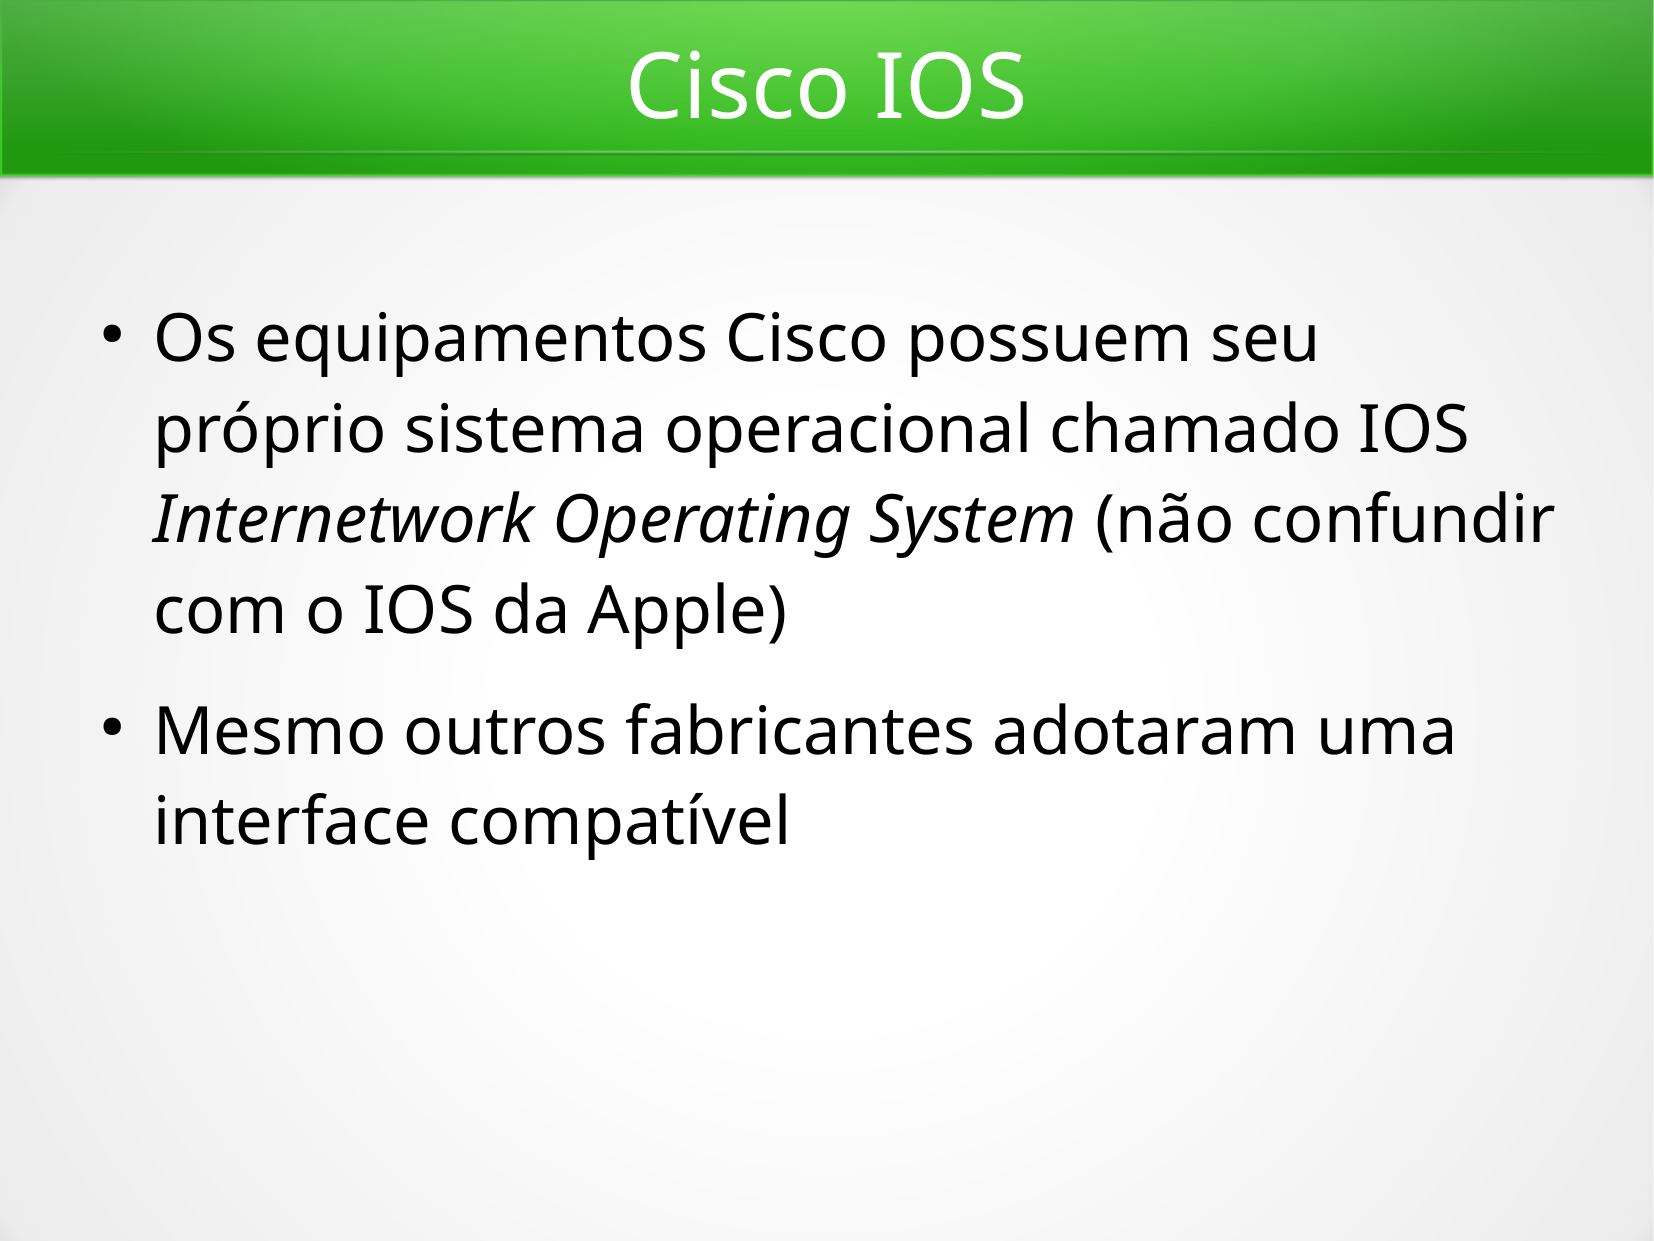

# Cisco IOS
Os equipamentos Cisco possuem seu próprio sistema operacional chamado IOS Internetwork Operating System (não confundir com o IOS da Apple)
Mesmo outros fabricantes adotaram uma interface compatível